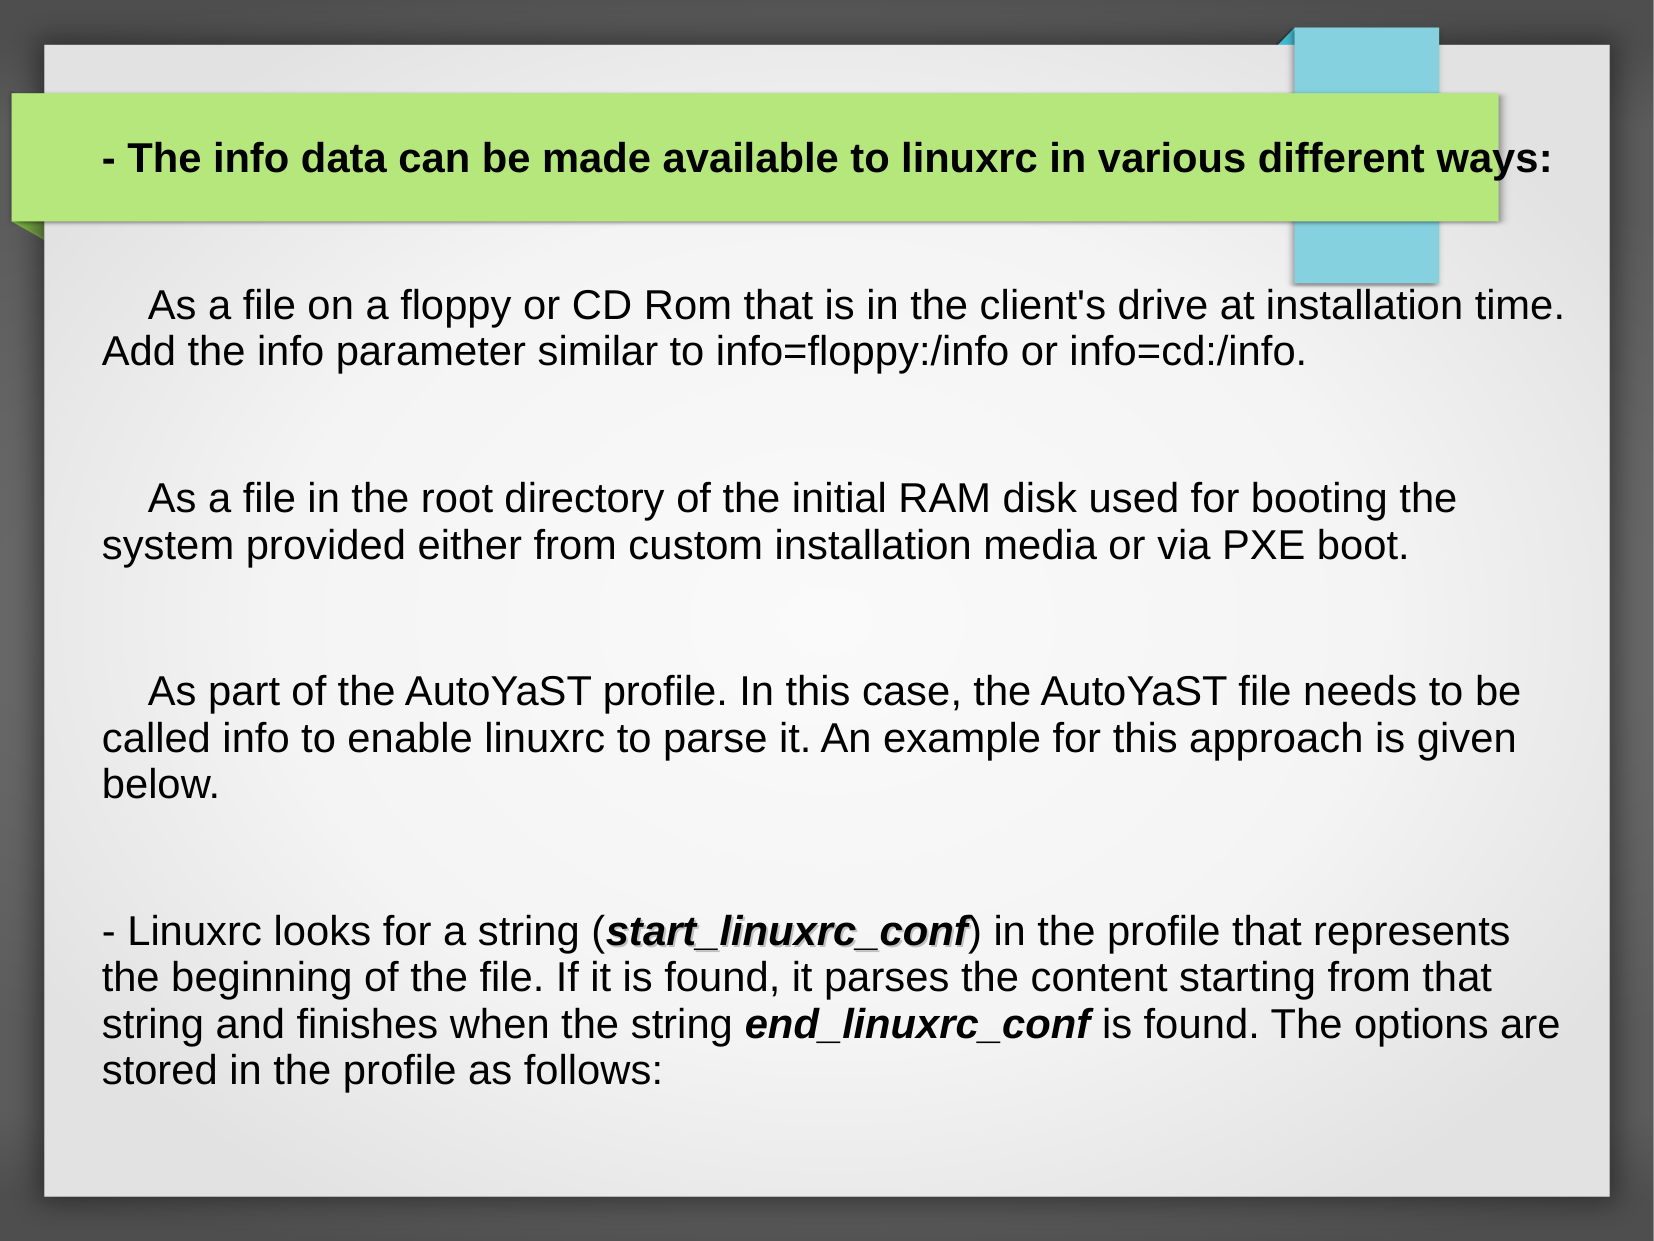

# - The info data can be made available to linuxrc in various different ways:
 As a file on a floppy or CD Rom that is in the client's drive at installation time. Add the info parameter similar to info=floppy:/info or info=cd:/info.
 As a file in the root directory of the initial RAM disk used for booting the system provided either from custom installation media or via PXE boot.
 As part of the AutoYaST profile. In this case, the AutoYaST file needs to be called info to enable linuxrc to parse it. An example for this approach is given below.
- Linuxrc looks for a string (start_linuxrc_conf) in the profile that represents the beginning of the file. If it is found, it parses the content starting from that string and finishes when the string end_linuxrc_conf is found. The options are stored in the profile as follows: